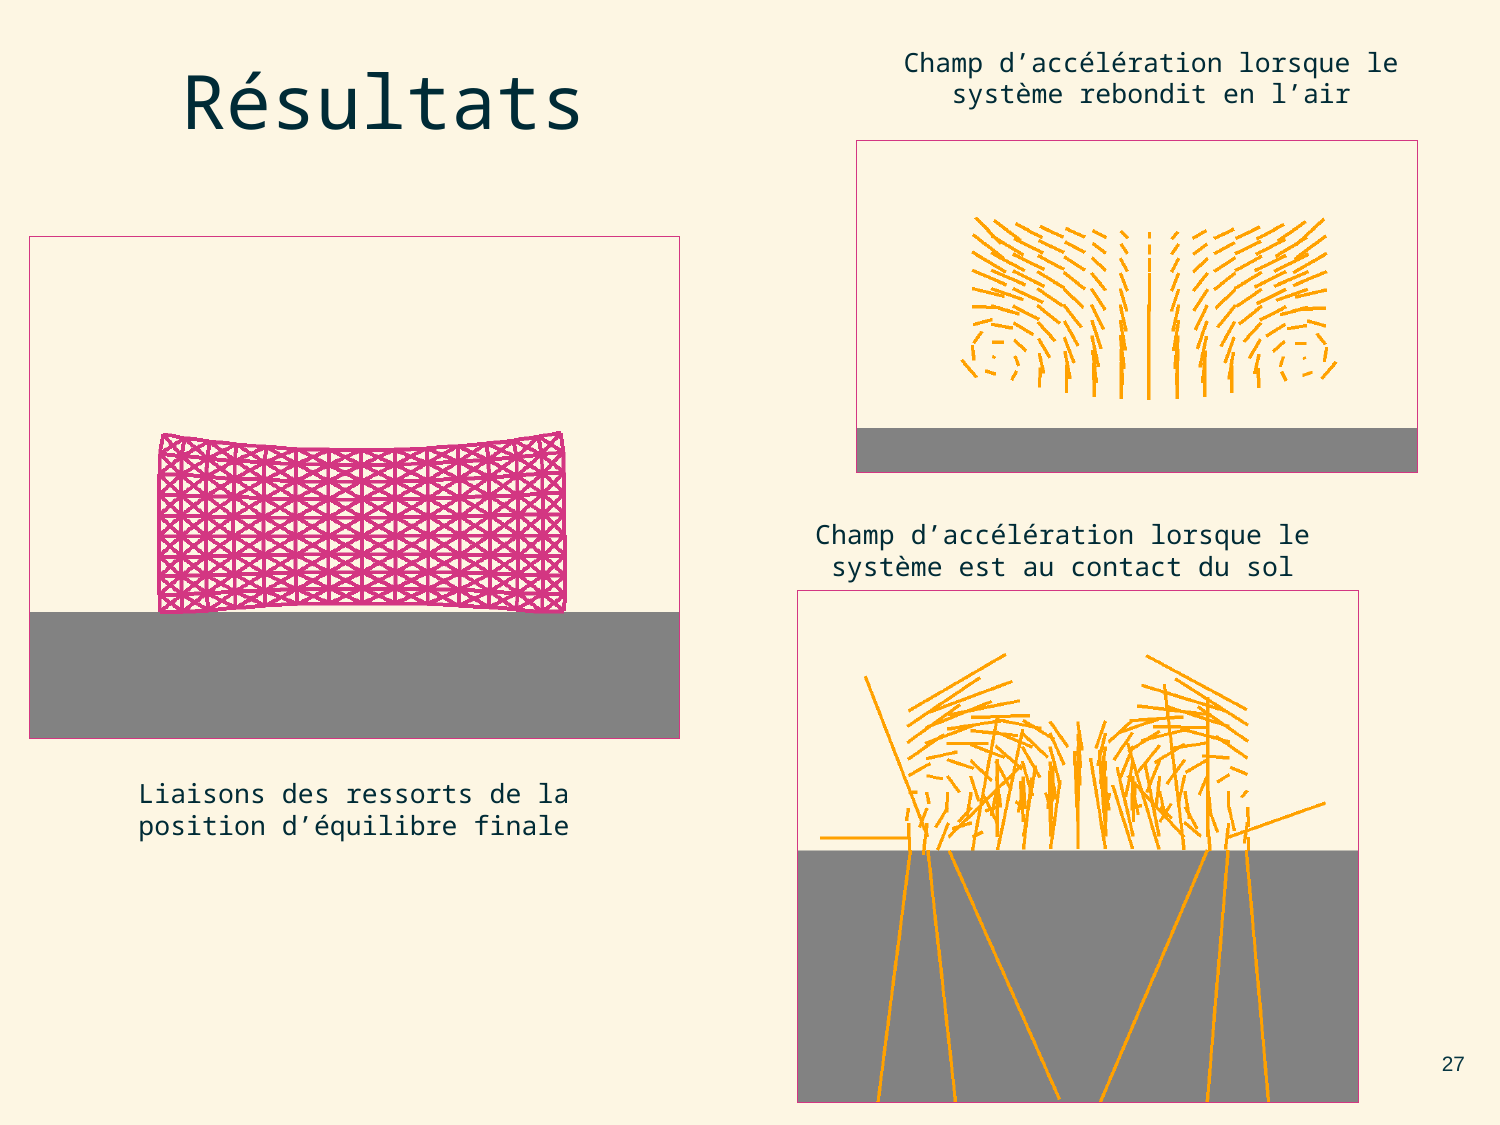

# Résultats
Champ d’accélération lorsque le système rebondit en l’air
Champ d’accélération lorsque le système est au contact du sol
Liaisons des ressorts de la position d’équilibre finale